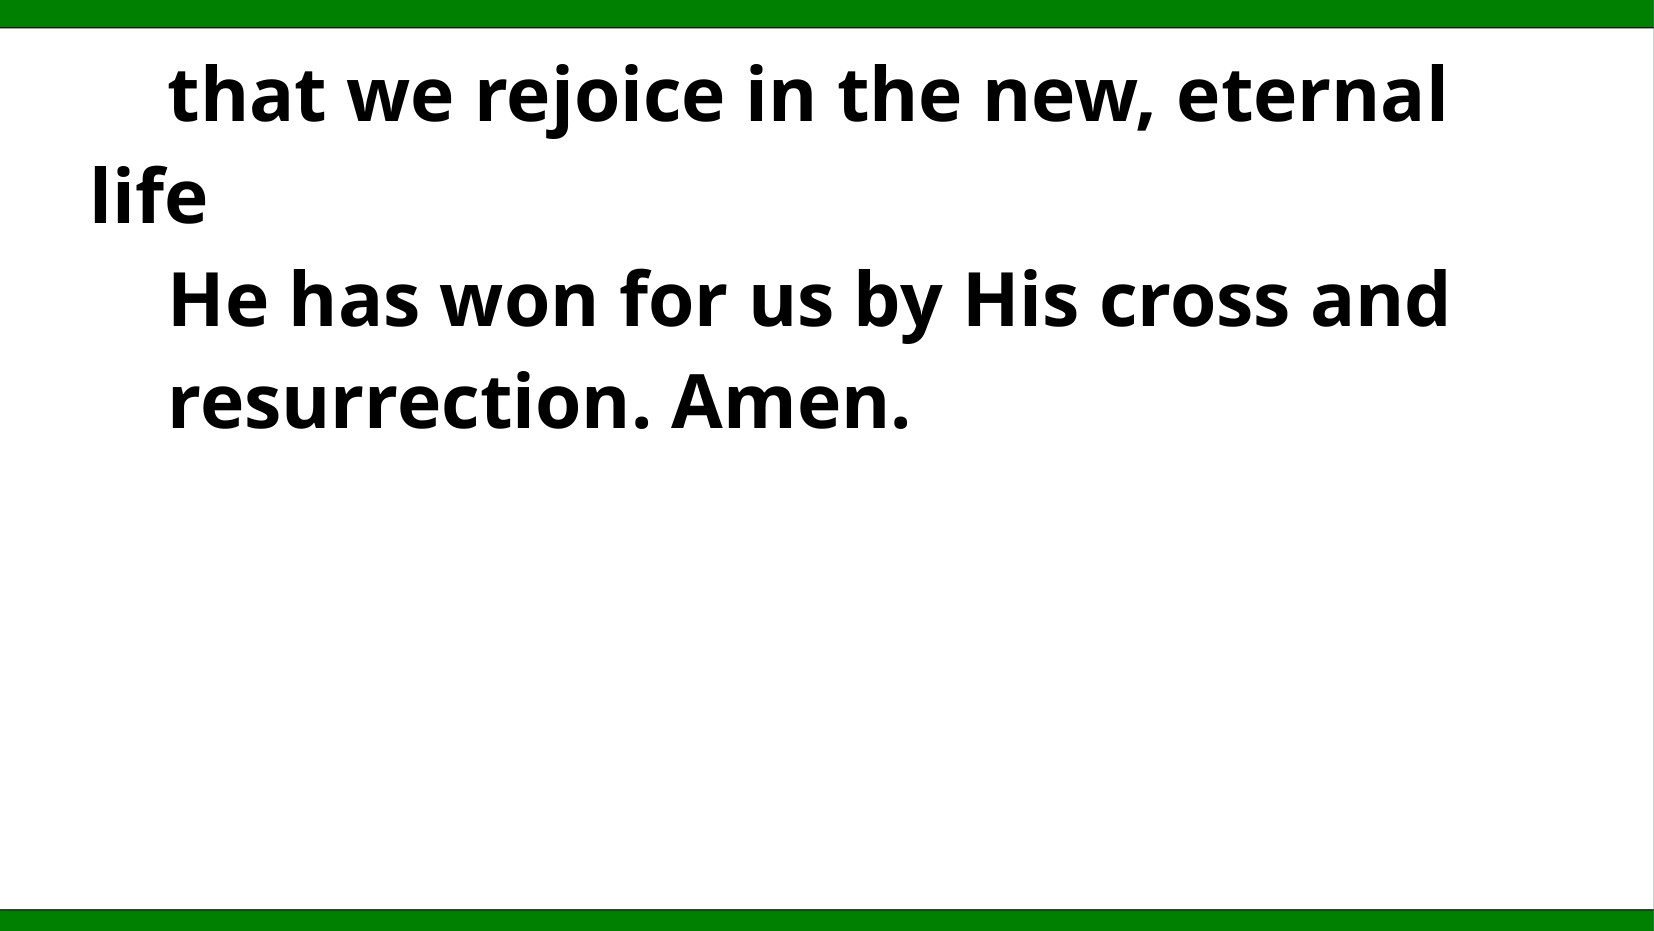

that we rejoice in the new, eternal life
 He has won for us by His cross and
 resurrection. Amen.